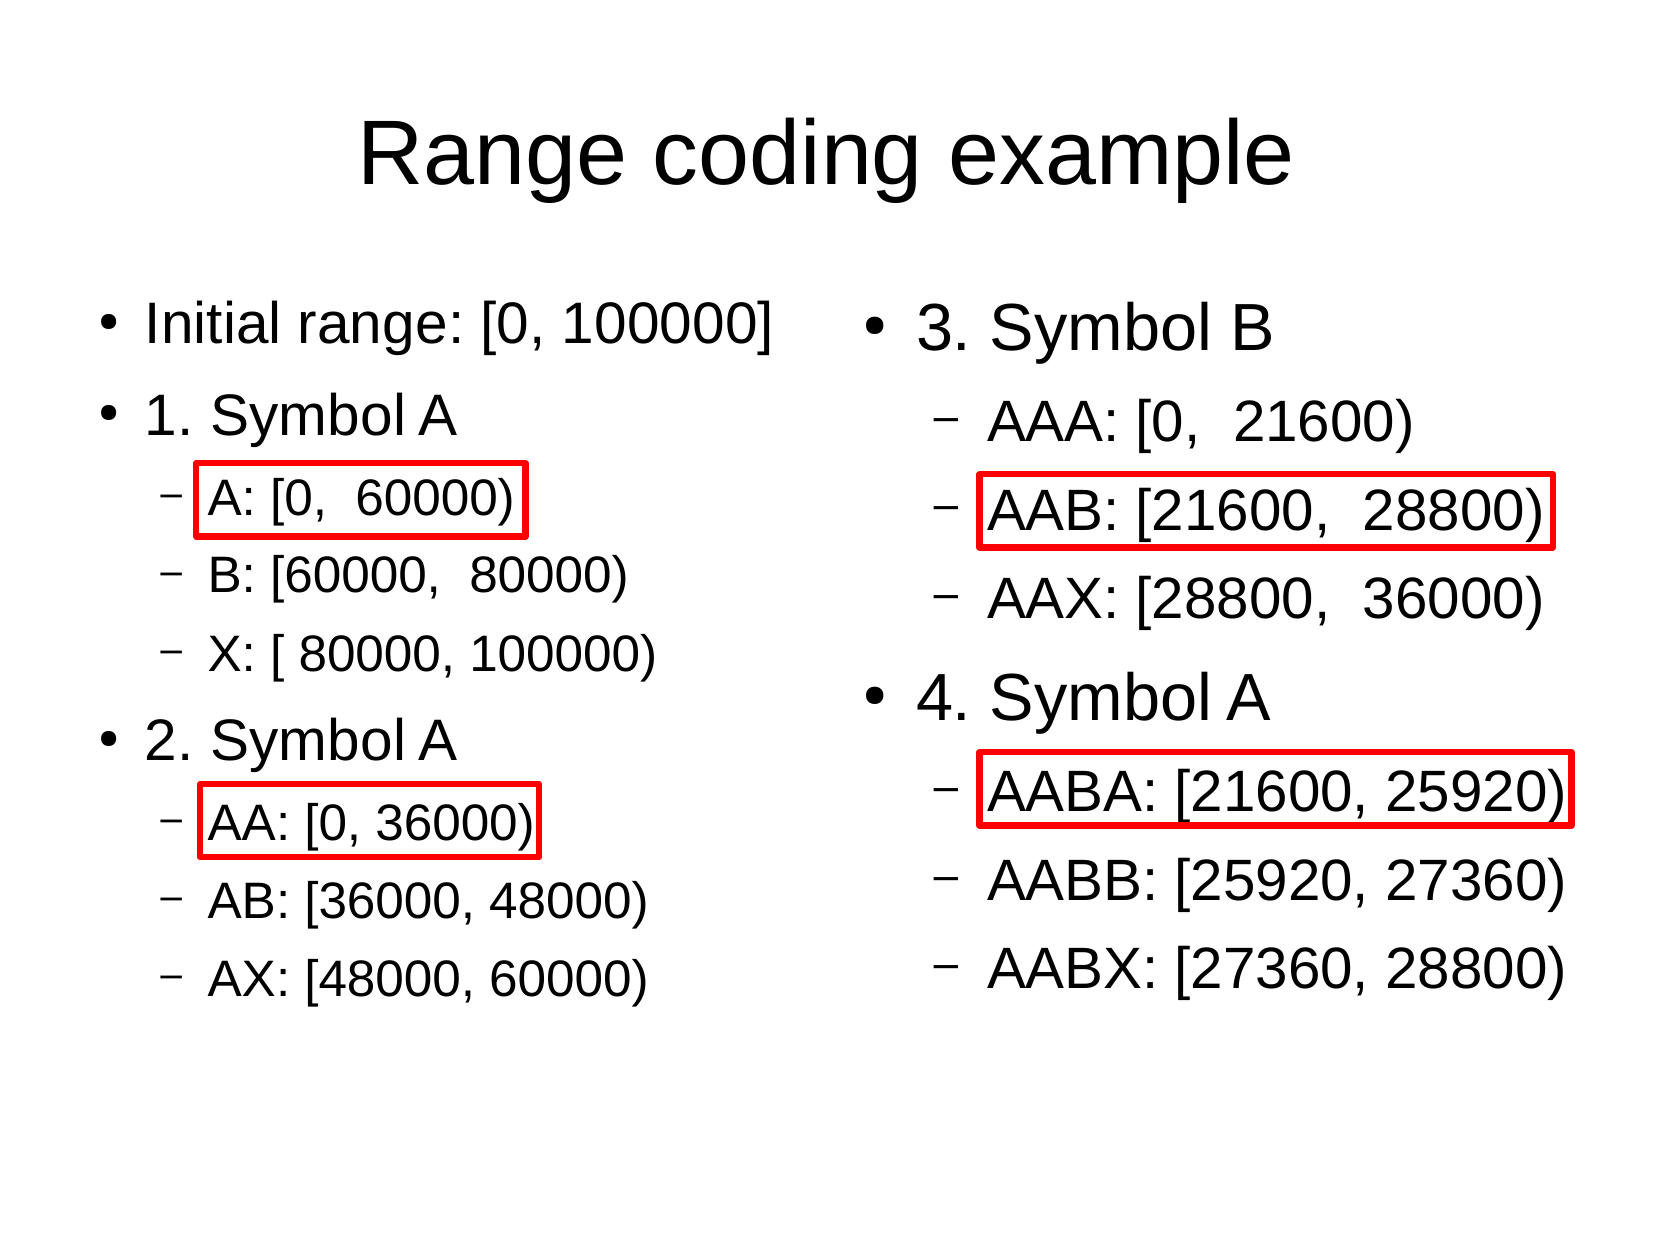

# Range coding example
Initial range: [0, 100000]
1. Symbol A
A: [0, 60000)
B: [60000, 80000)
X: [ 80000, 100000)
2. Symbol A
AA: [0, 36000)
AB: [36000, 48000)
AX: [48000, 60000)
3. Symbol B
AAA: [0, 21600)
AAB: [21600, 28800)
AAX: [28800, 36000)
4. Symbol A
AABA: [21600, 25920)
AABB: [25920, 27360)
AABX: [27360, 28800)